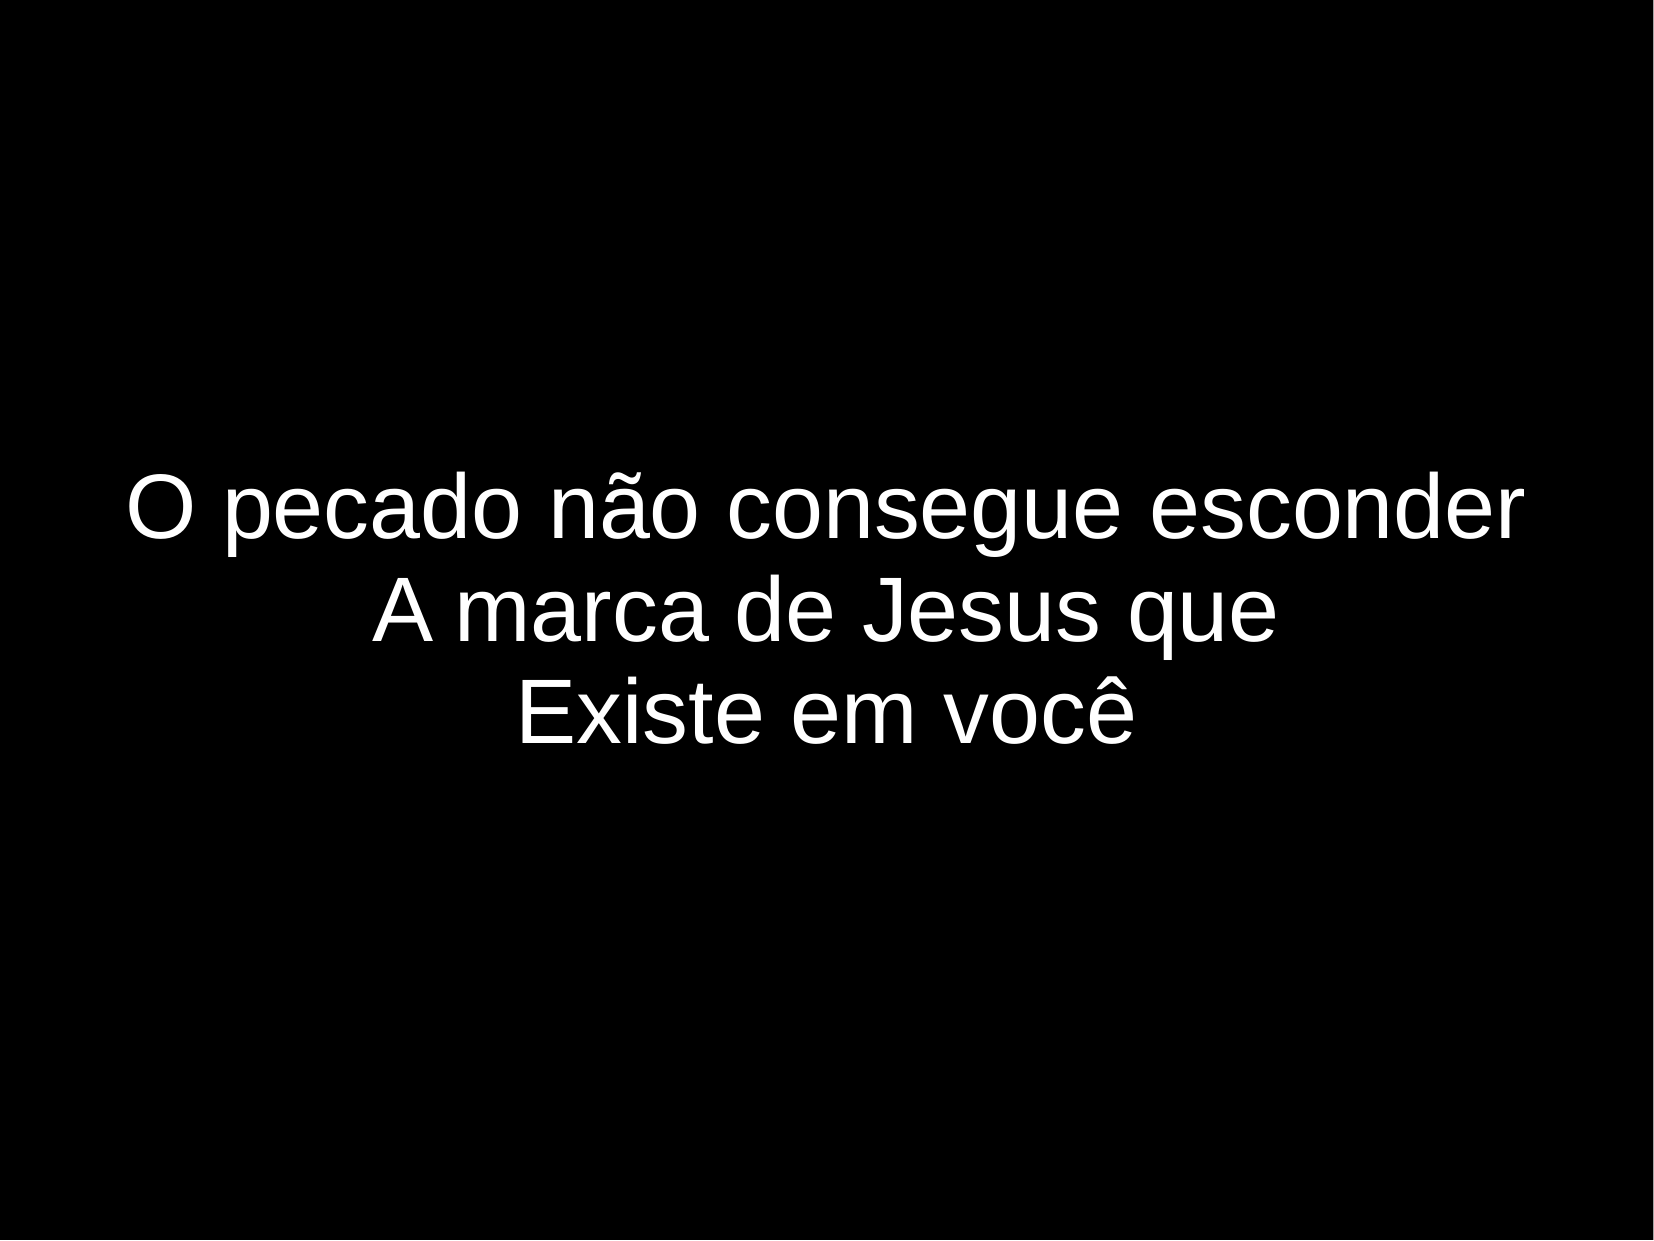

# O pecado não consegue esconder
A marca de Jesus que
Existe em você